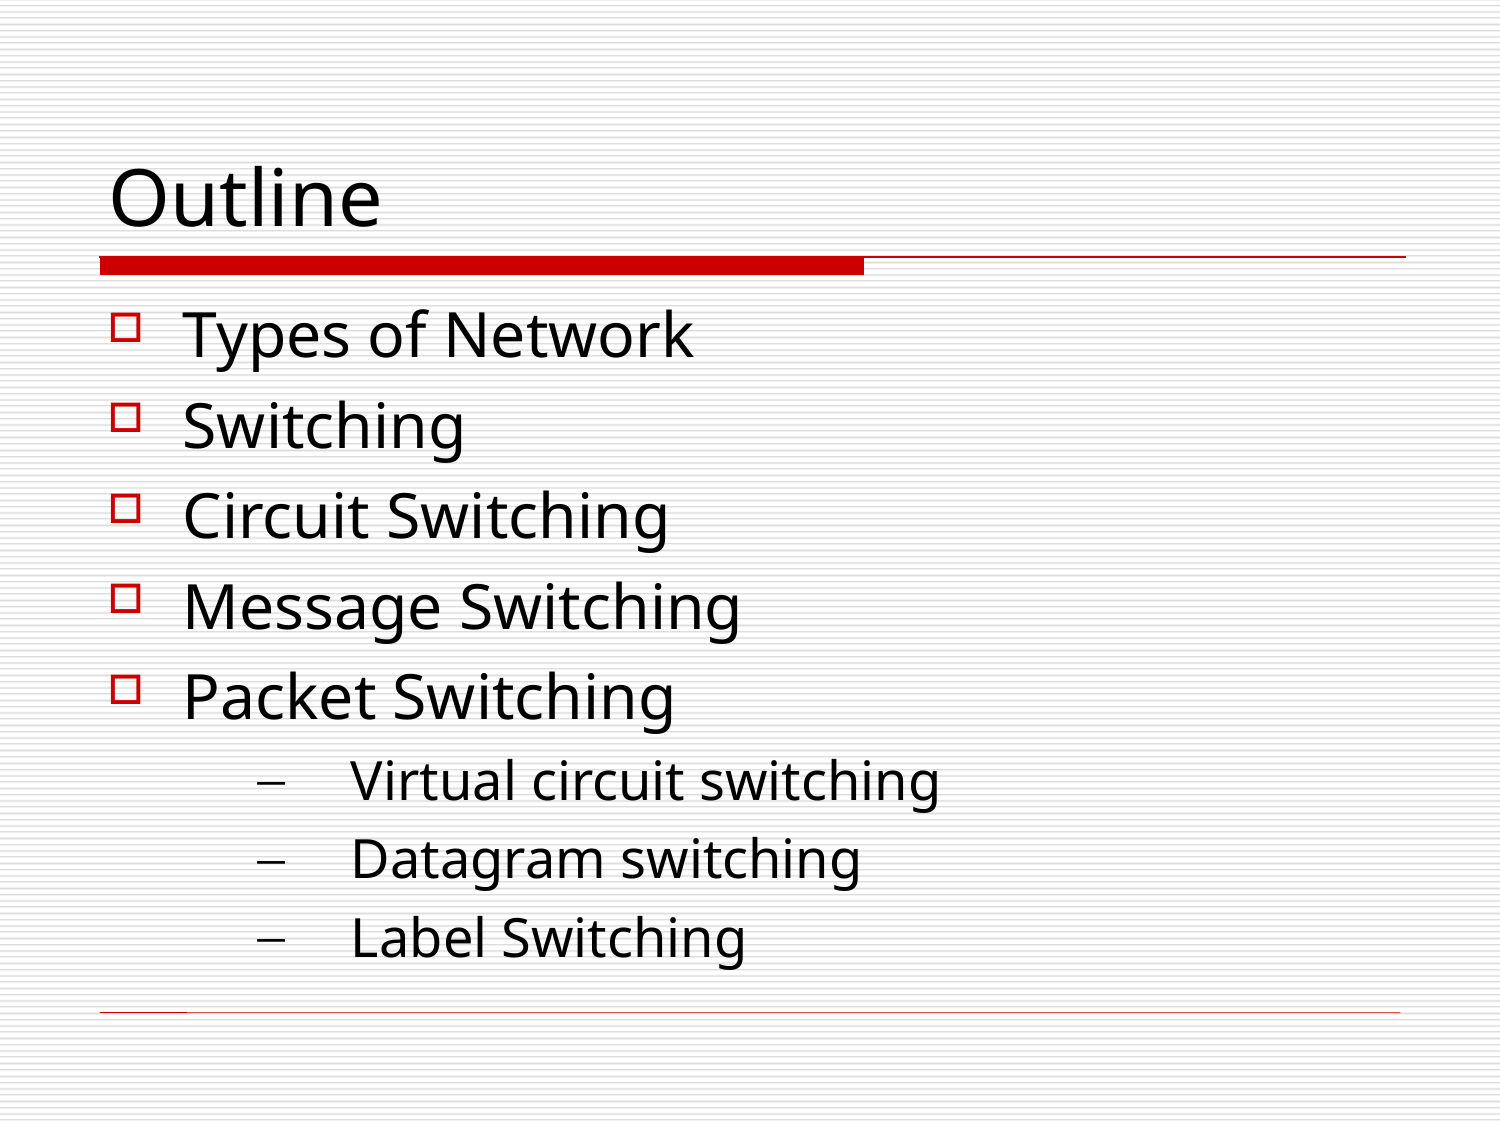

# Outline
Types of Network
Switching
Circuit Switching
Message Switching
Packet Switching
Virtual circuit switching
Datagram switching
Label Switching